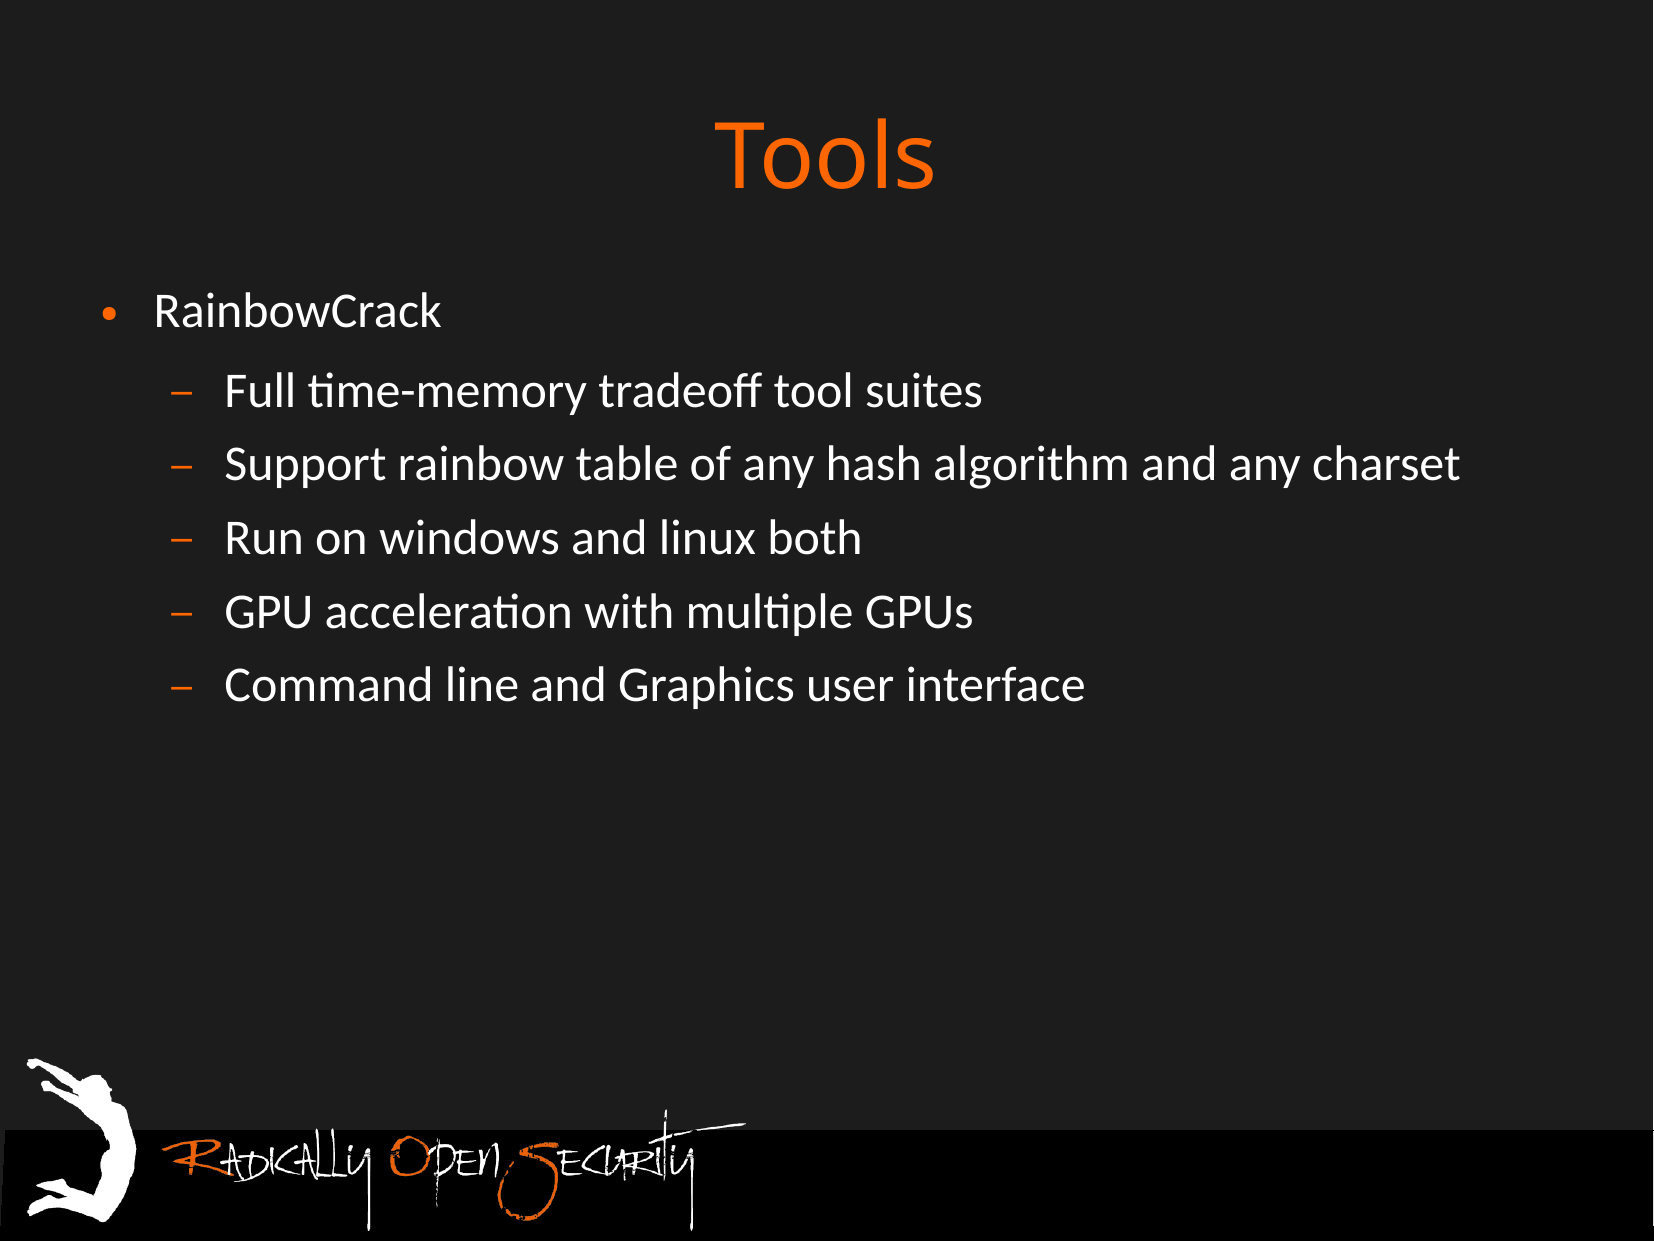

# Tools
RainbowCrack
Full time-memory tradeoff tool suites
Support rainbow table of any hash algorithm and any charset
Run on windows and linux both
GPU acceleration with multiple GPUs
Command line and Graphics user interface